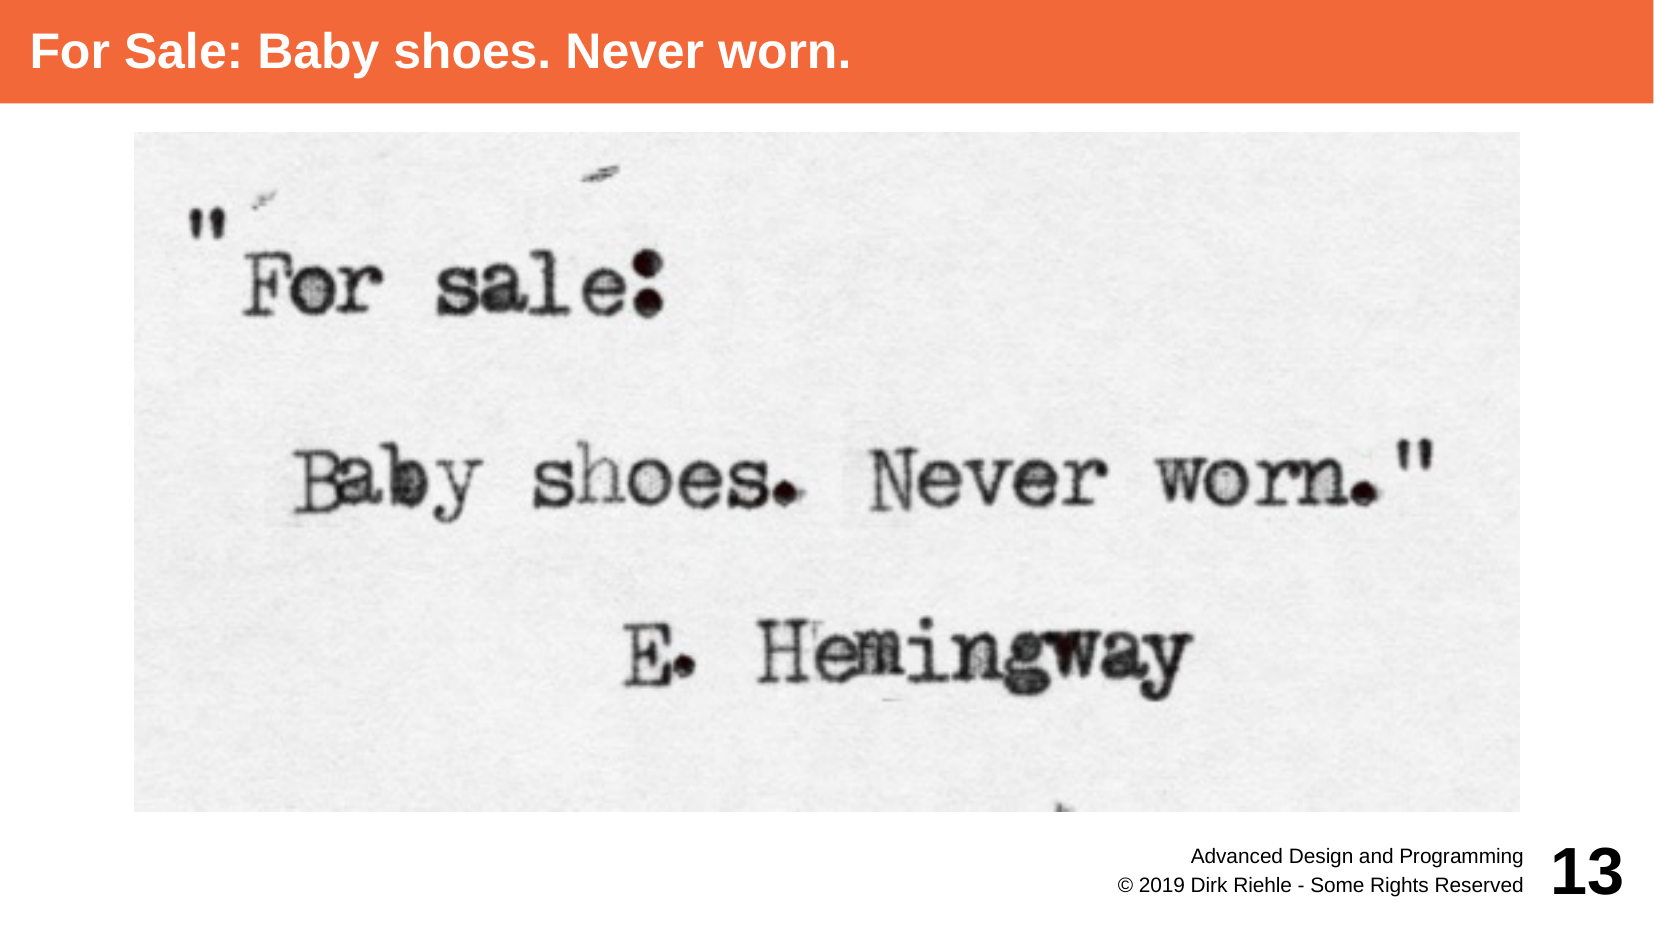

# For Sale: Baby shoes. Never worn.
Advanced Design and Programming
13
© 2019 Dirk Riehle - Some Rights Reserved